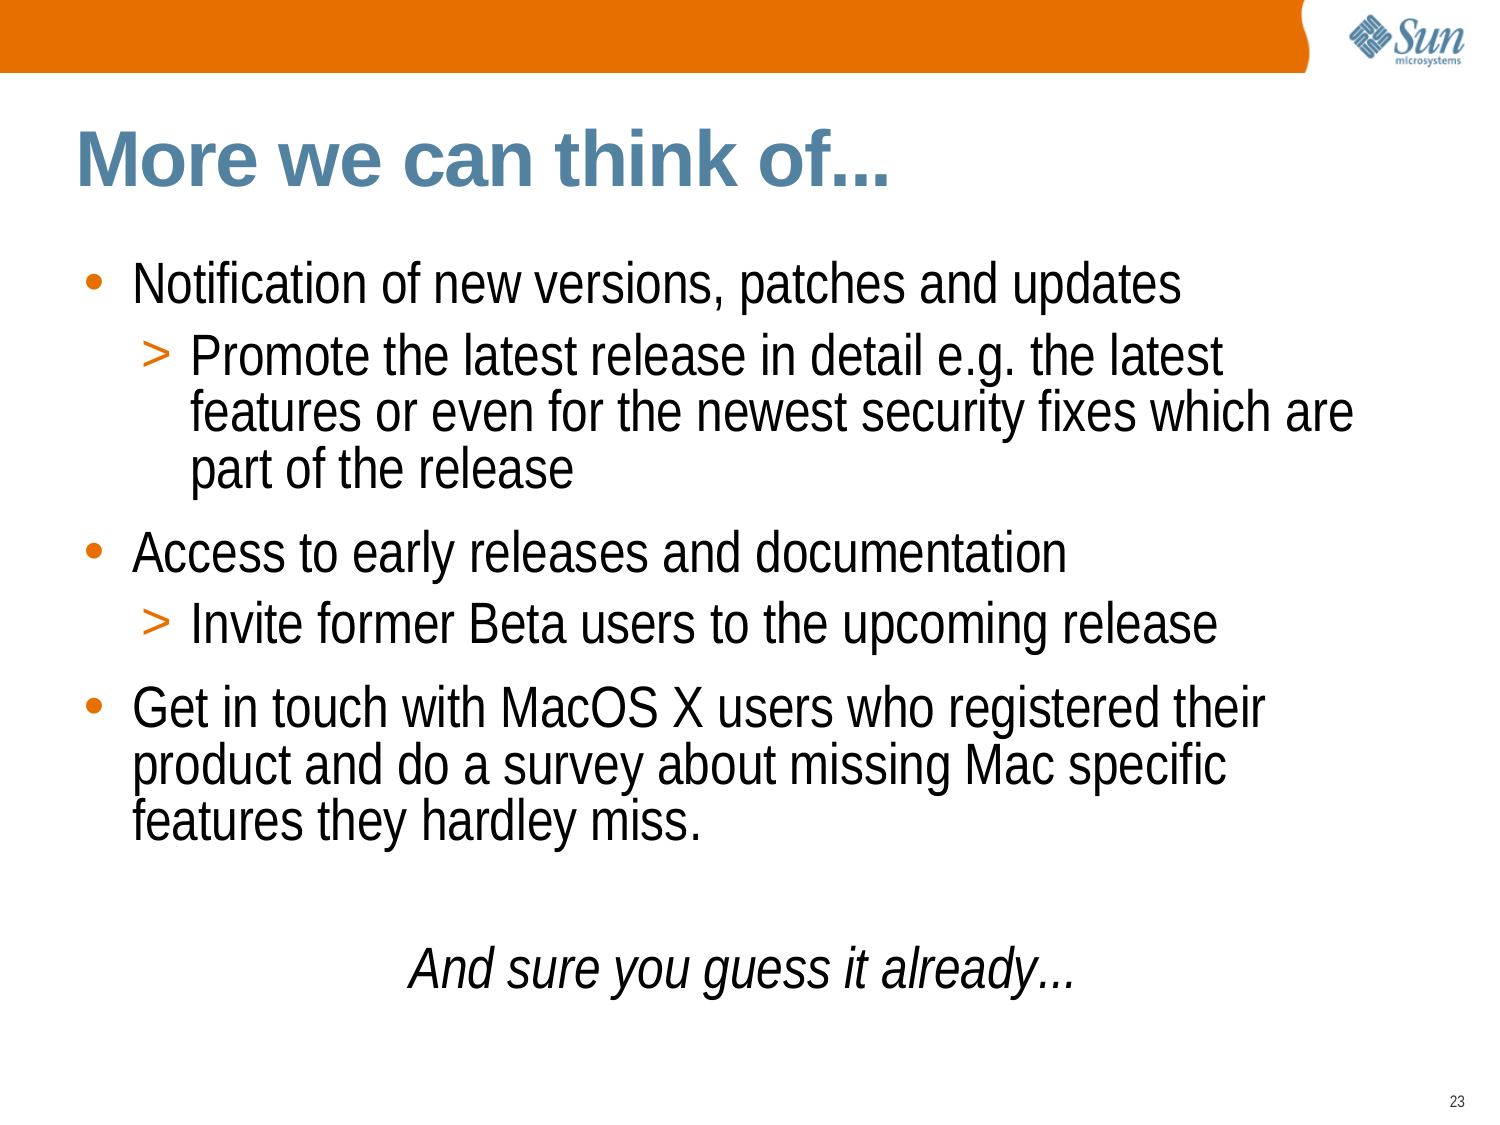

# More we can think of...
Notification of new versions, patches and updates
Promote the latest release in detail e.g. the latest features or even for the newest security fixes which are part of the release
Access to early releases and documentation
Invite former Beta users to the upcoming release
Get in touch with MacOS X users who registered their product and do a survey about missing Mac specific features they hardley miss.
And sure you guess it already...